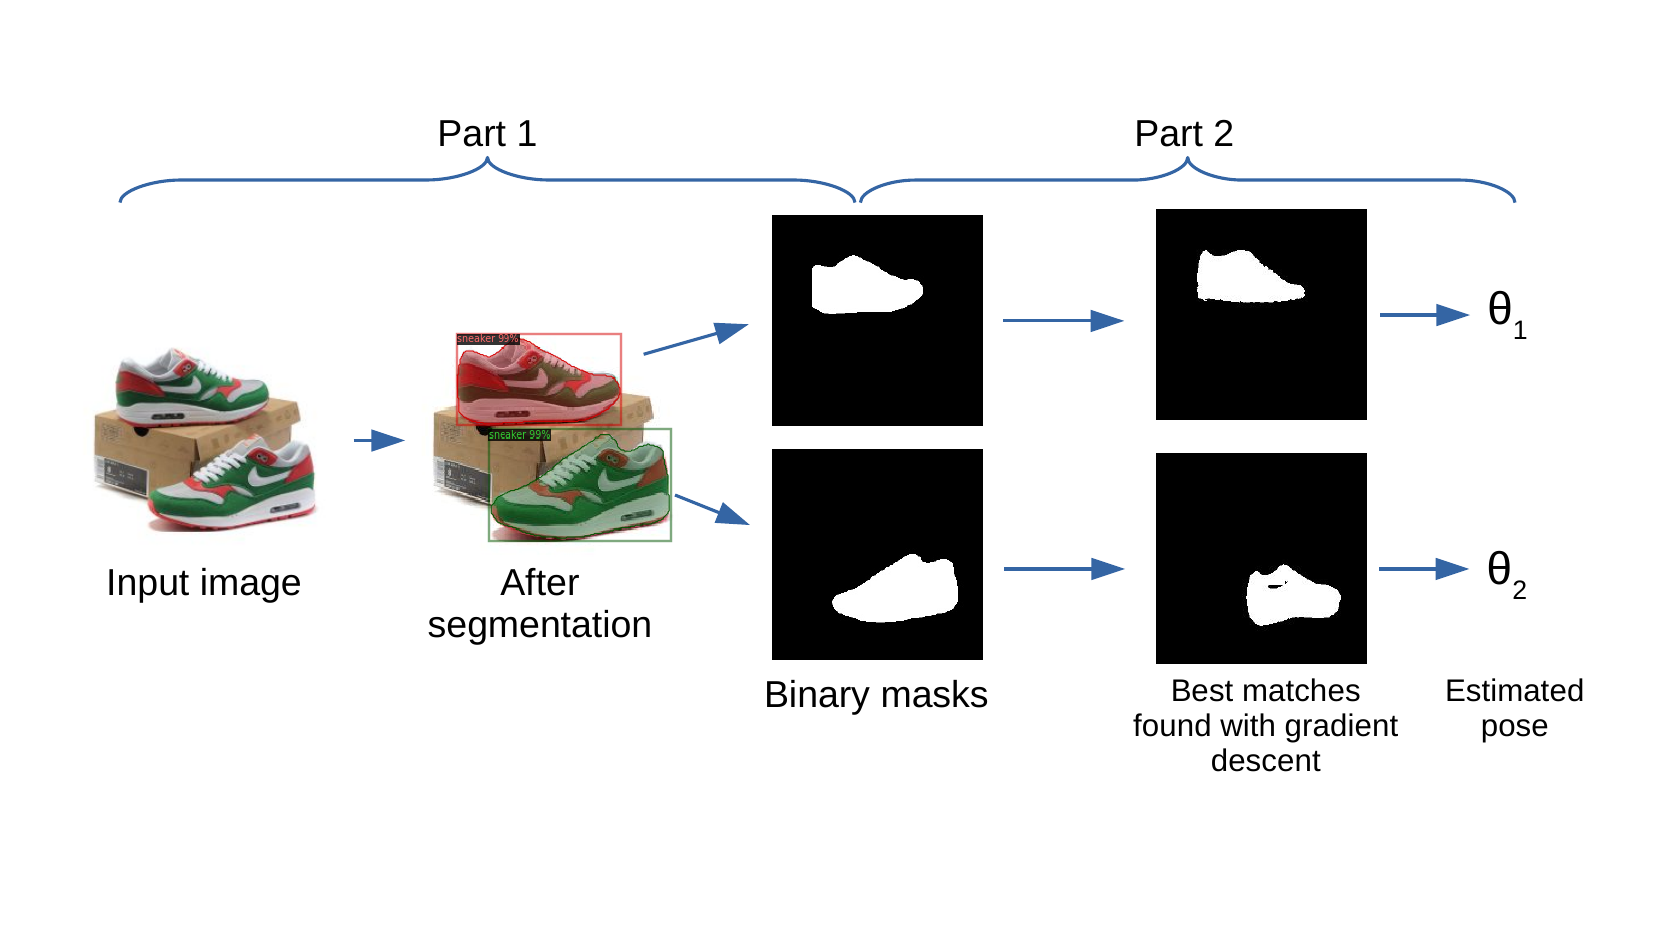

Part 1
Part 2
θ1
θ2
Input image
After segmentation
Binary masks
Best matches found with gradient descent
Estimated pose